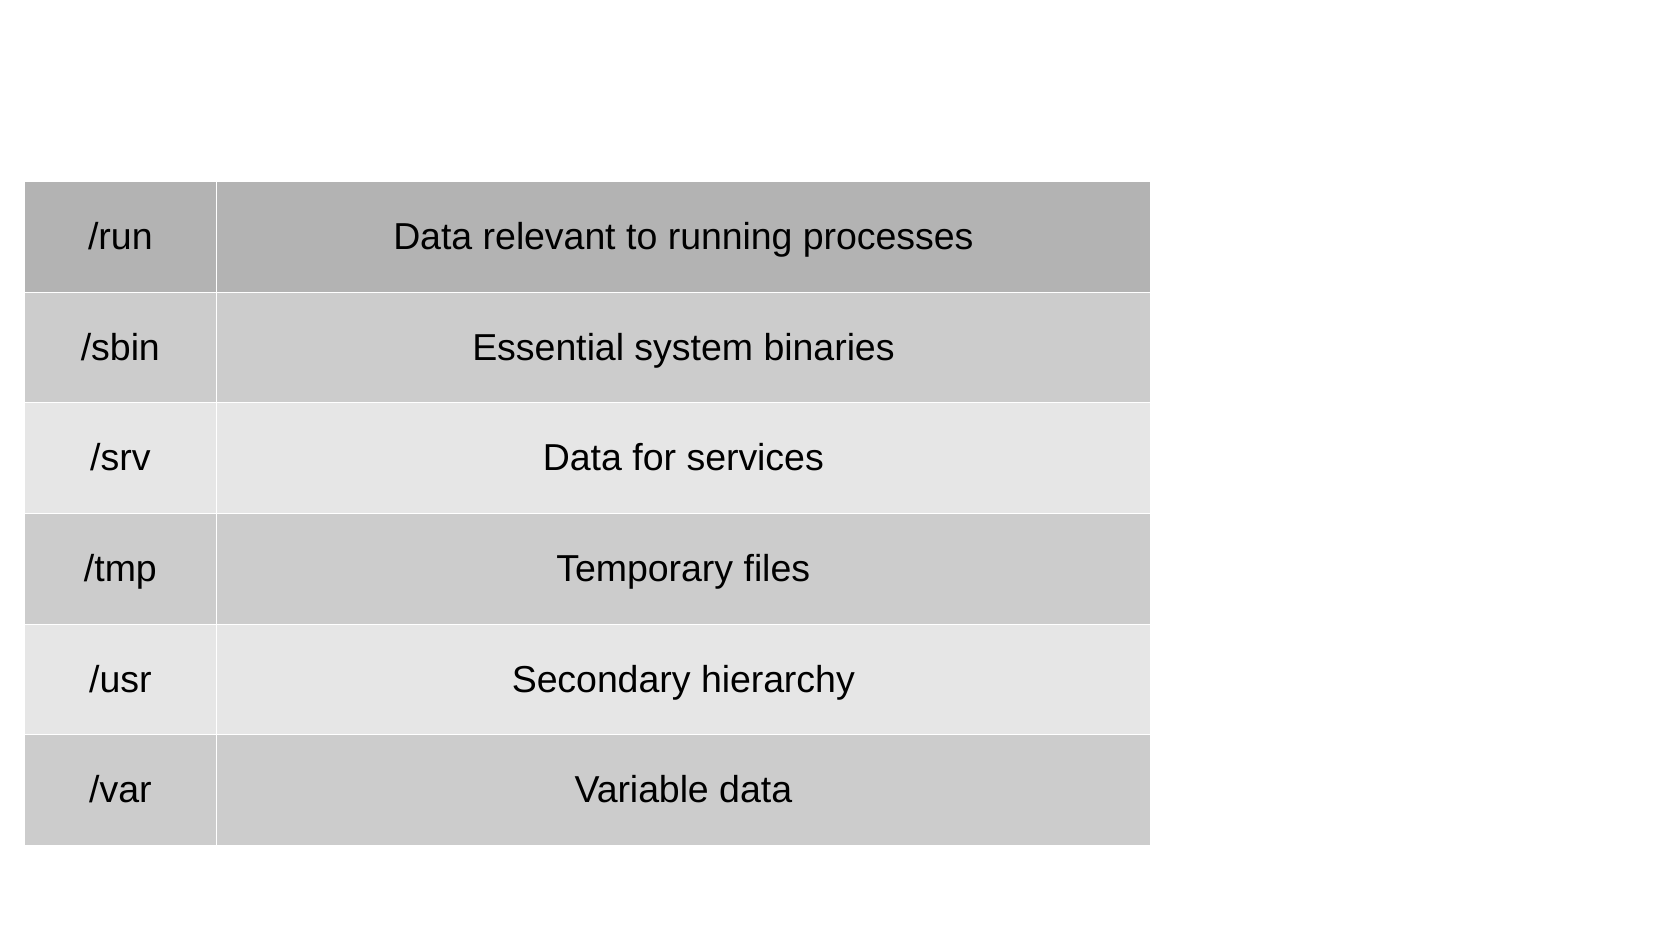

| /run | Data relevant to running processes |
| --- | --- |
| /sbin | Essential system binaries |
| /srv | Data for services |
| /tmp | Temporary files |
| /usr | Secondary hierarchy |
| /var | Variable data |